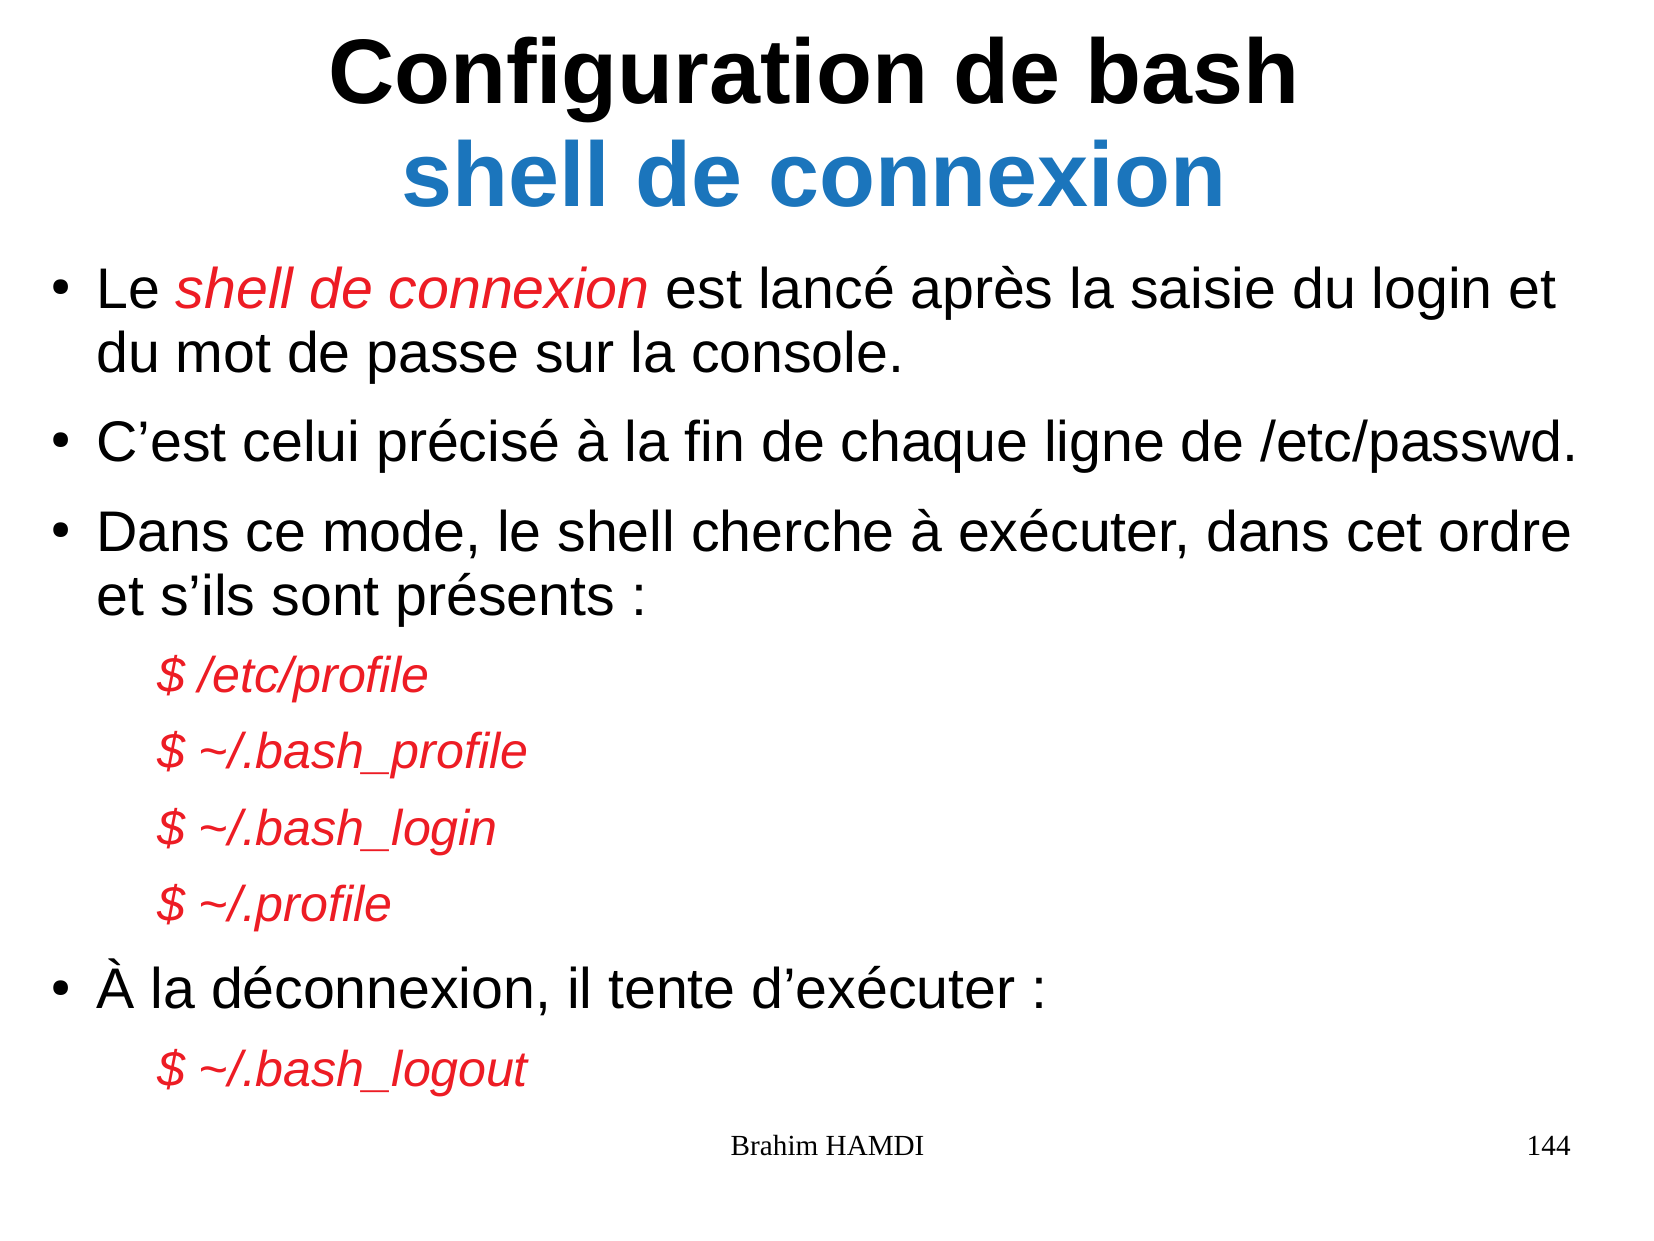

# Configuration de bash shell de connexion
Le shell de connexion est lancé après la saisie du login et du mot de passe sur la console.
C’est celui précisé à la fin de chaque ligne de /etc/passwd.
Dans ce mode, le shell cherche à exécuter, dans cet ordre et s’ils sont présents :
$ /etc/profile
$ ~/.bash_profile
$ ~/.bash_login
$ ~/.profile
À la déconnexion, il tente d’exécuter :
$ ~/.bash_logout
Brahim HAMDI
144